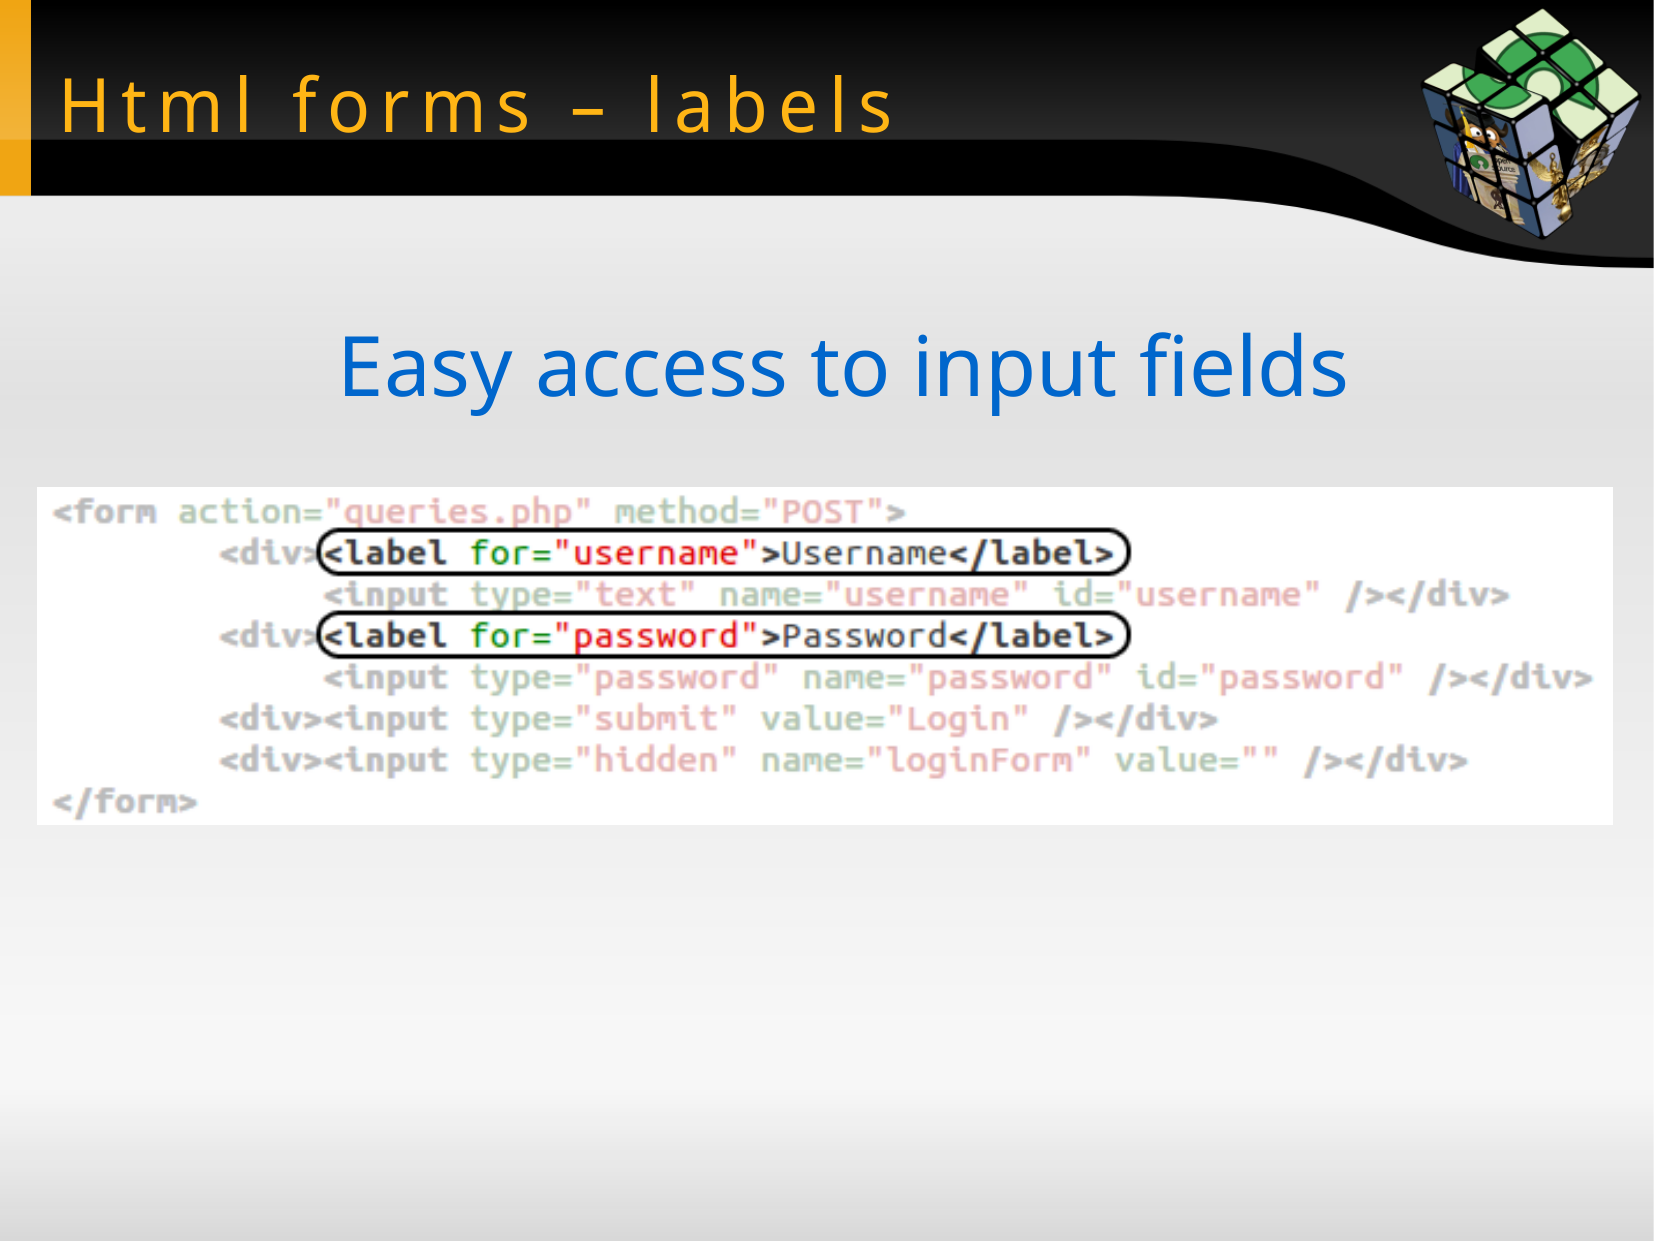

# Html forms – labels
Easy access to input fields